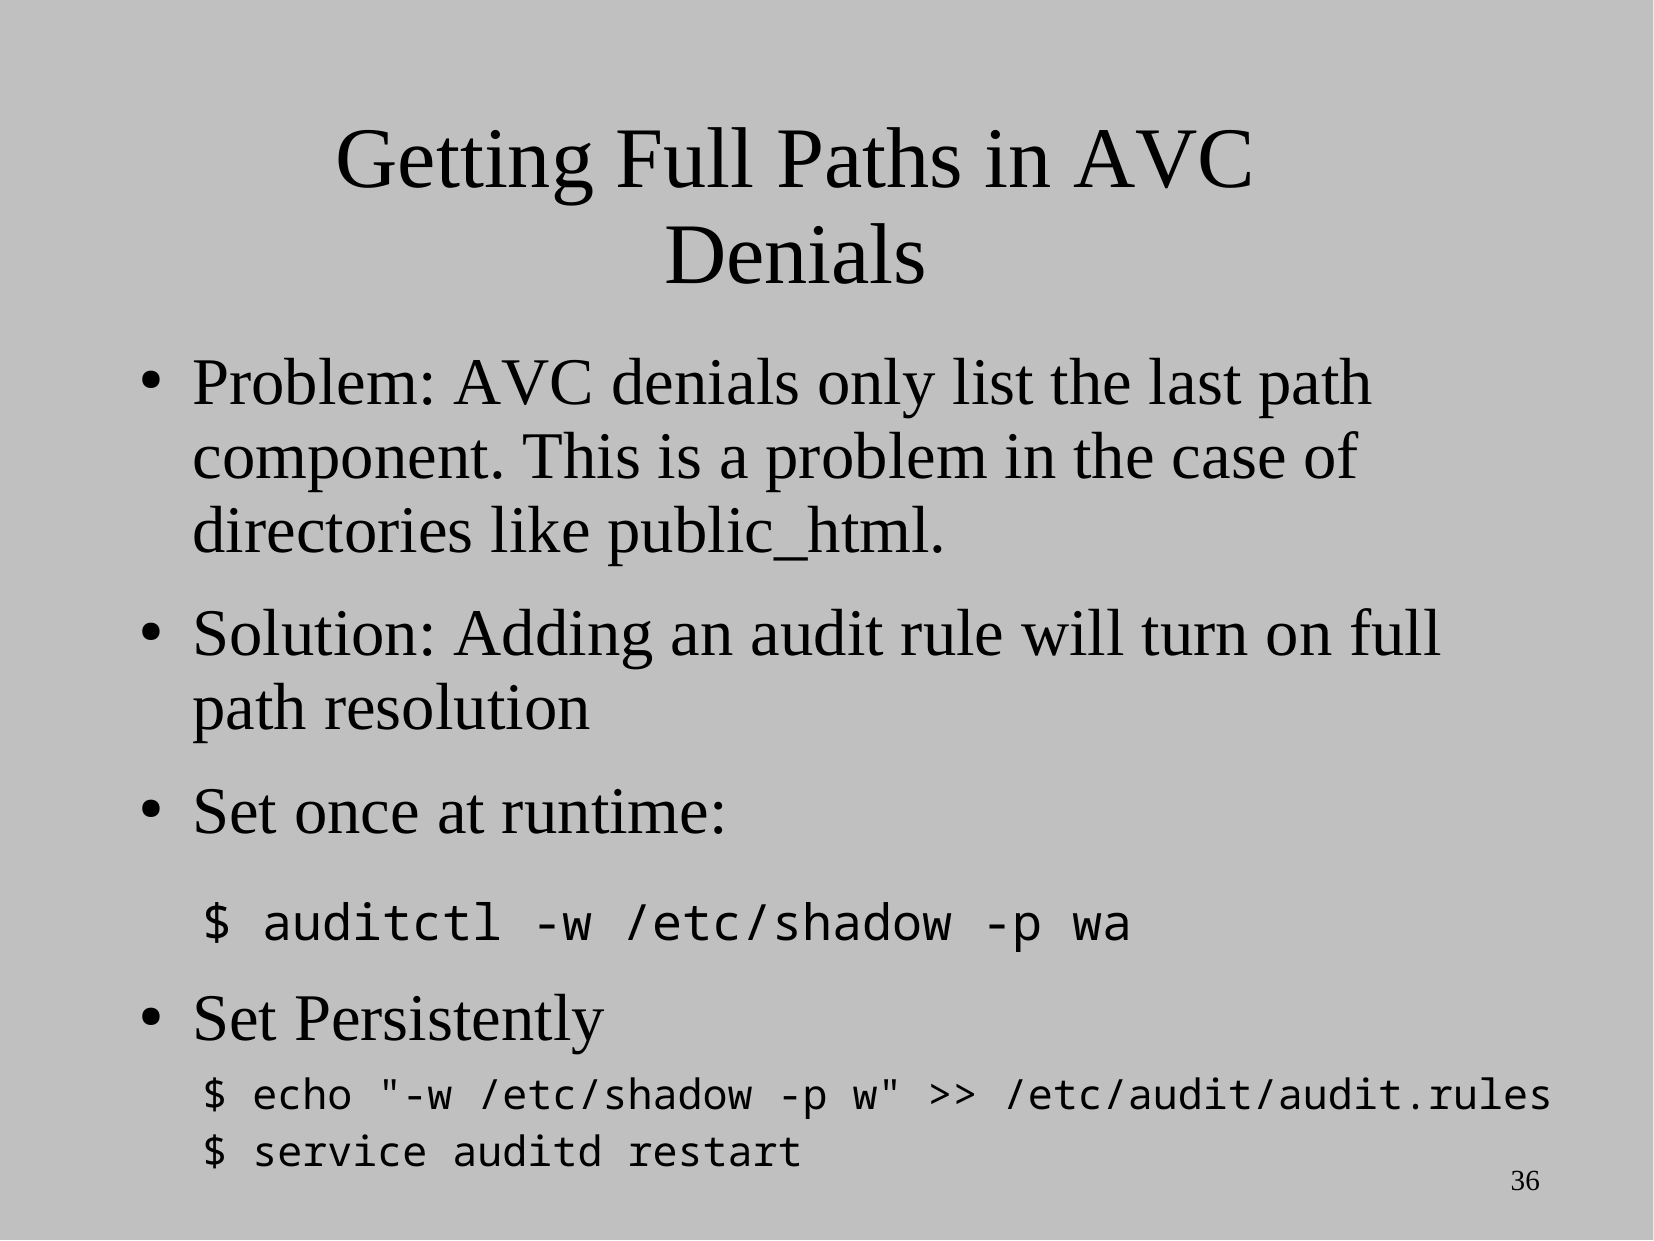

# Getting Full Paths in AVC Denials
Problem: AVC denials only list the last path component. This is a problem in the case of directories like public_html.
Solution: Adding an audit rule will turn on full path resolution
Set once at runtime:
Set Persistently
$ auditctl -w /etc/shadow -p wa
$ echo "-w /etc/shadow -p w" >> /etc/audit/audit.rules
$ service auditd restart